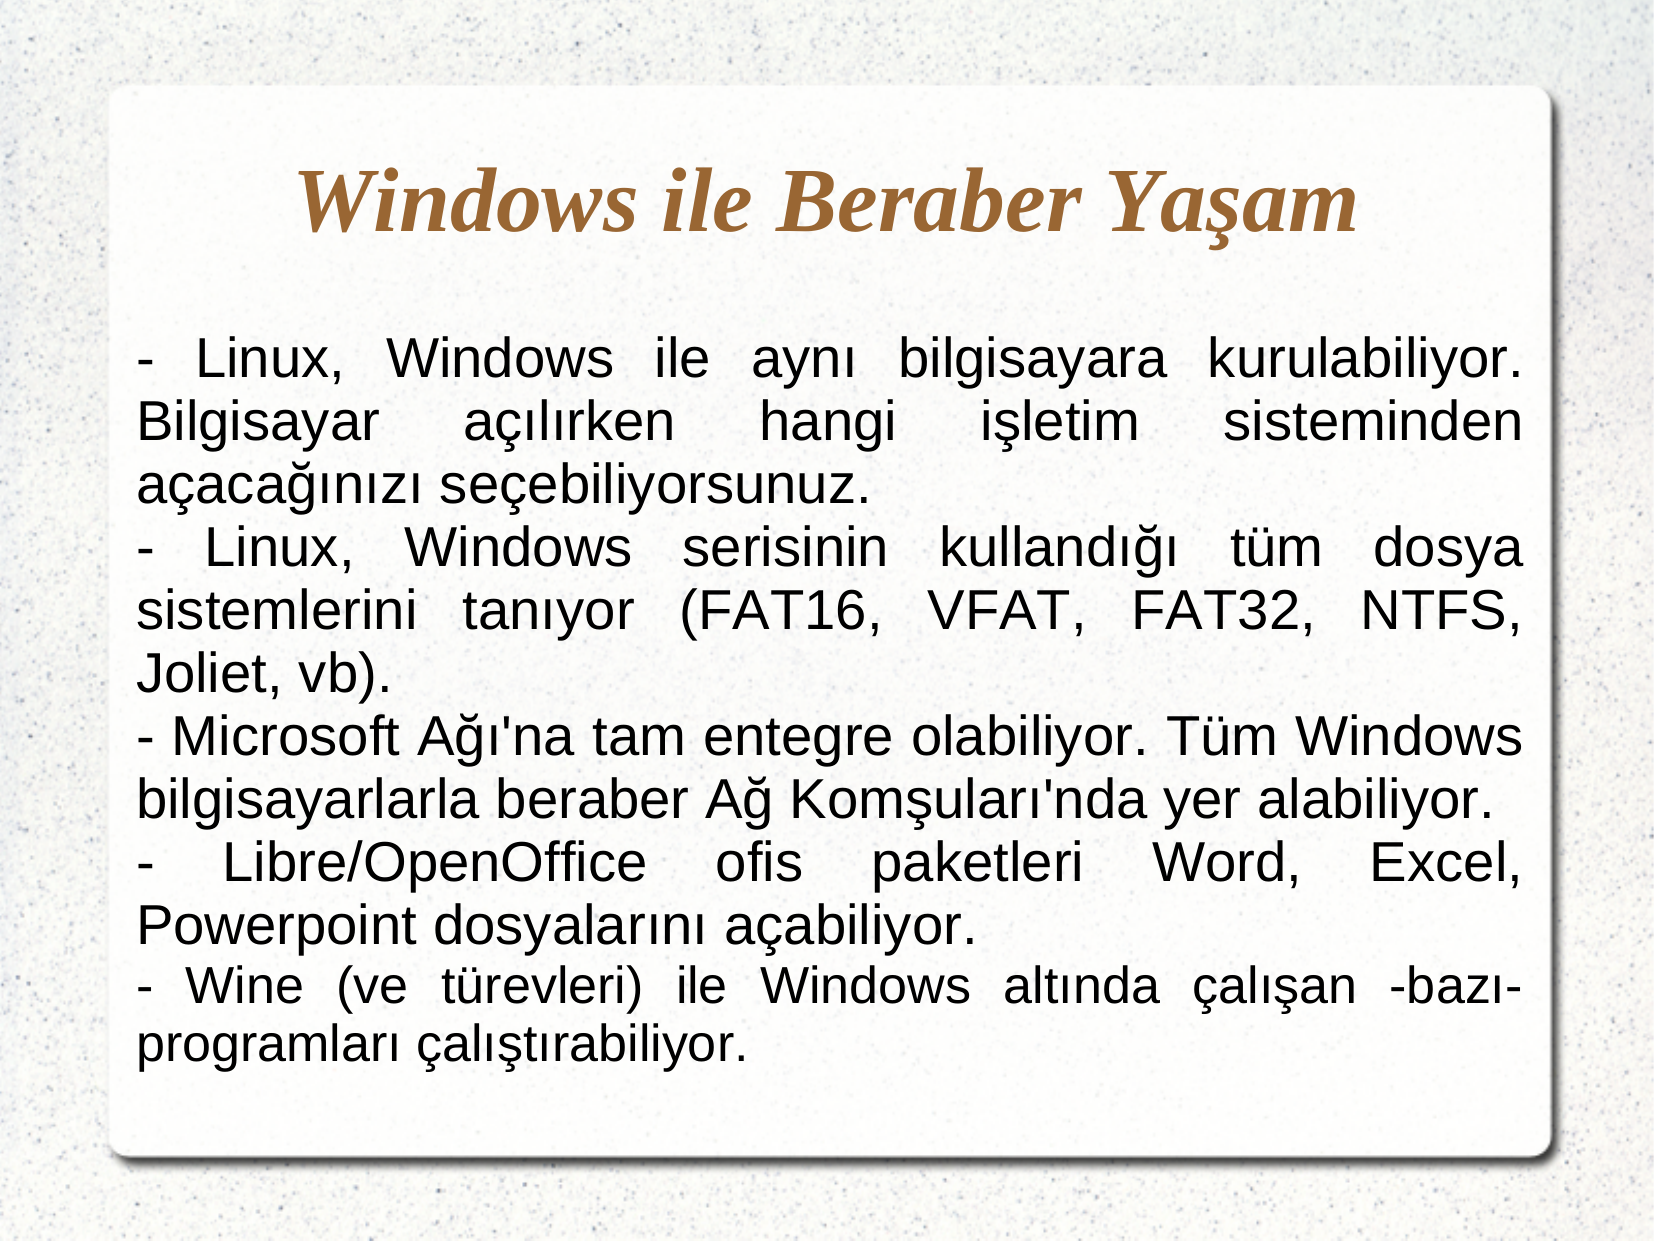

# Windows ile Beraber Yaşam
- Linux, Windows ile aynı bilgisayara kurulabiliyor. Bilgisayar açılırken hangi işletim sisteminden açacağınızı seçebiliyorsunuz.
- Linux, Windows serisinin kullandığı tüm dosya sistemlerini tanıyor (FAT16, VFAT, FAT32, NTFS, Joliet, vb).
- Microsoft Ağı'na tam entegre olabiliyor. Tüm Windows bilgisayarlarla beraber Ağ Komşuları'nda yer alabiliyor.
- Libre/OpenOffice ofis paketleri Word, Excel, Powerpoint dosyalarını açabiliyor.
- Wine (ve türevleri) ile Windows altında çalışan -bazı- programları çalıştırabiliyor.